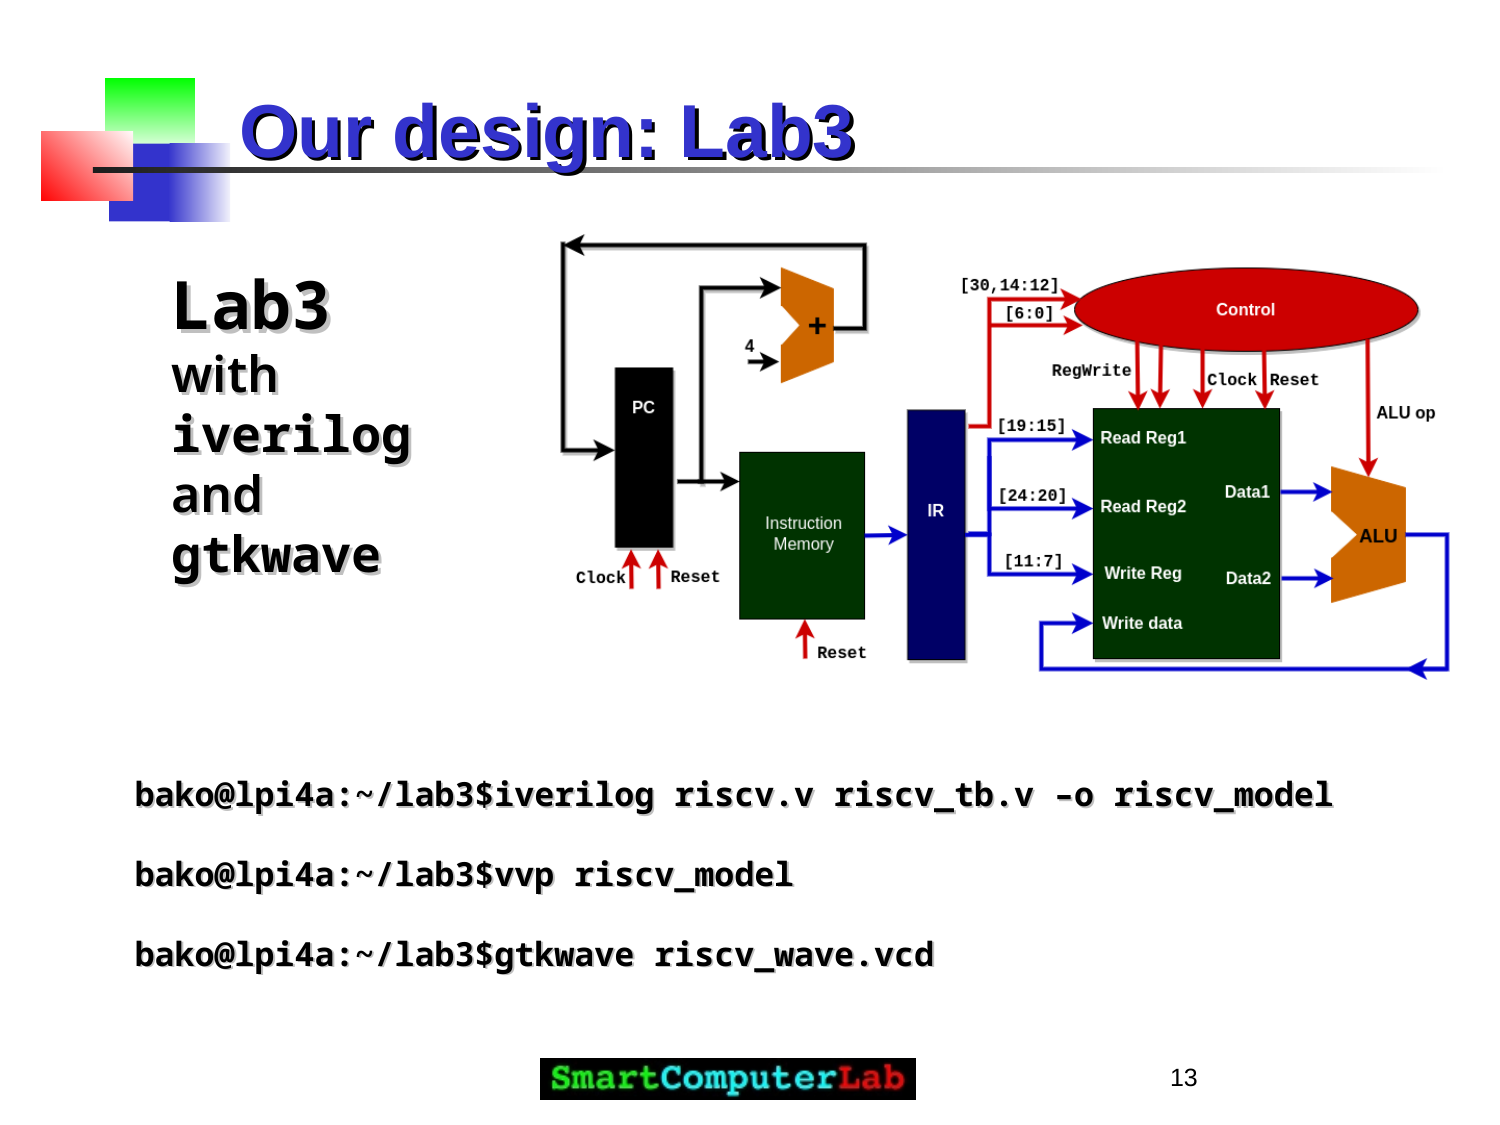

# Our design: Lab3
Lab3
with iverilog and gtkwave
bako@lpi4a:~/lab3$iverilog riscv.v riscv_tb.v –o riscv_model
bako@lpi4a:~/lab3$vvp riscv_model
bako@lpi4a:~/lab3$gtkwave riscv_wave.vcd
13